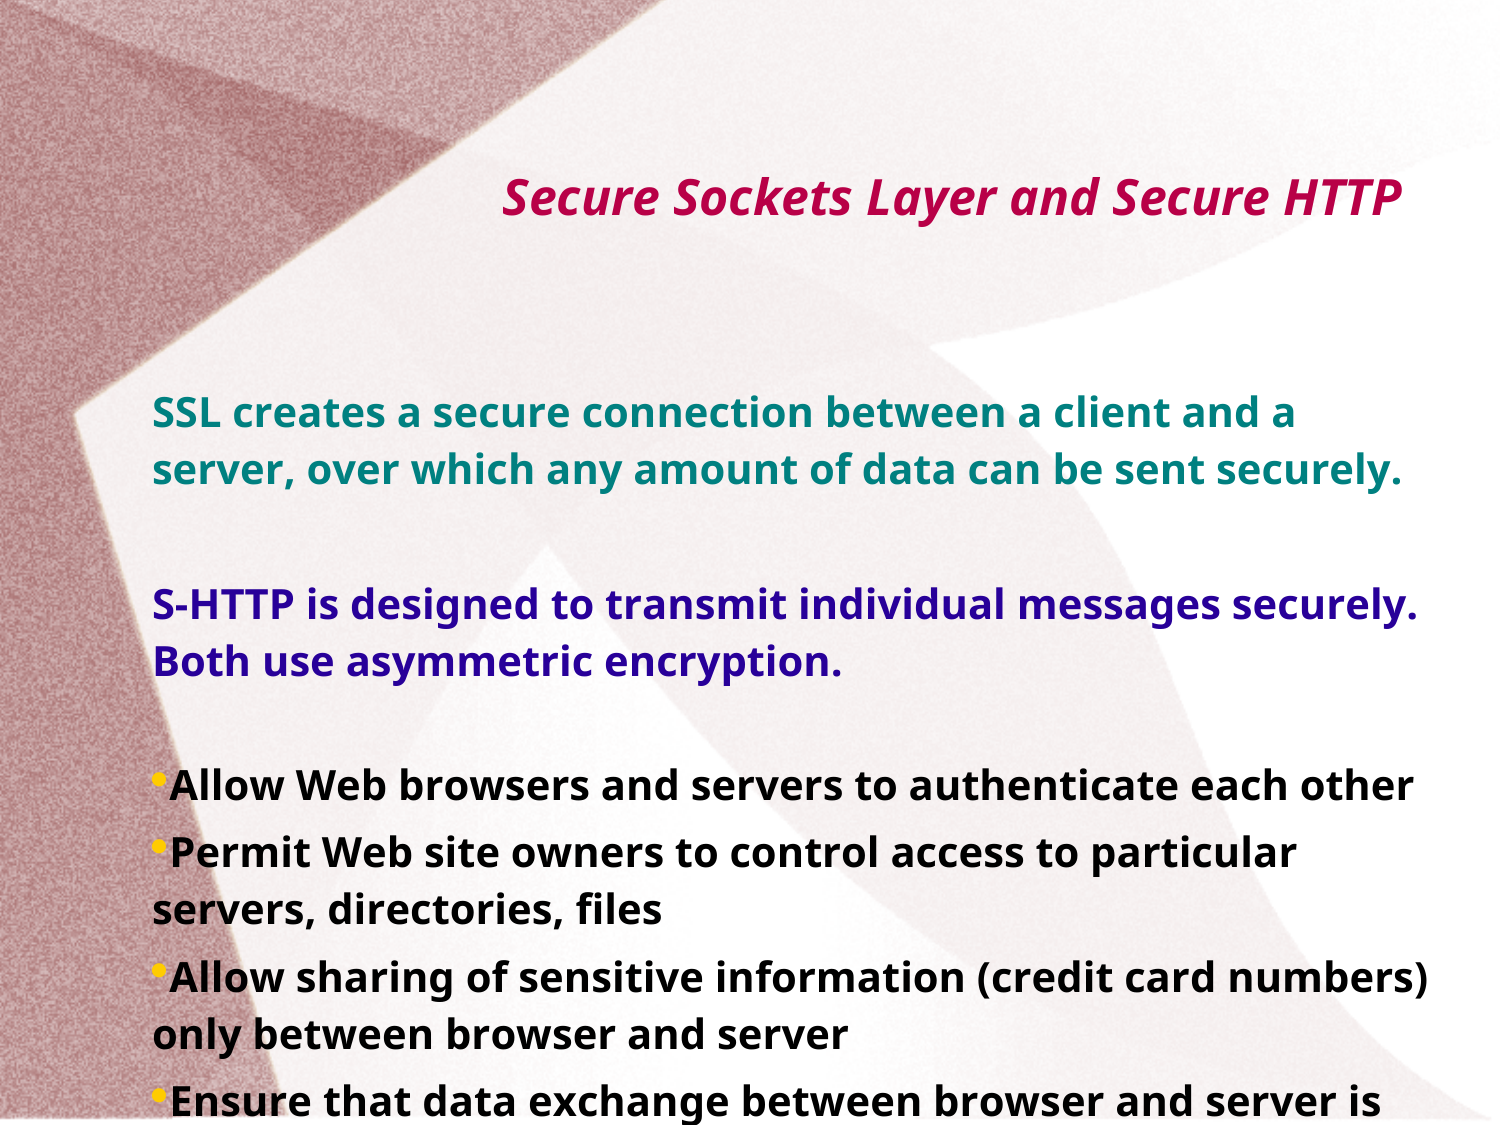

# Secure Sockets Layer and Secure HTTP
SSL creates a secure connection between a client and a server, over which any amount of data can be sent securely.
S-HTTP is designed to transmit individual messages securely. Both use asymmetric encryption.
Allow Web browsers and servers to authenticate each other
Permit Web site owners to control access to particular servers, directories, files
Allow sharing of sensitive information (credit card numbers) only between browser and server
Ensure that data exchange between browser and server is reliable